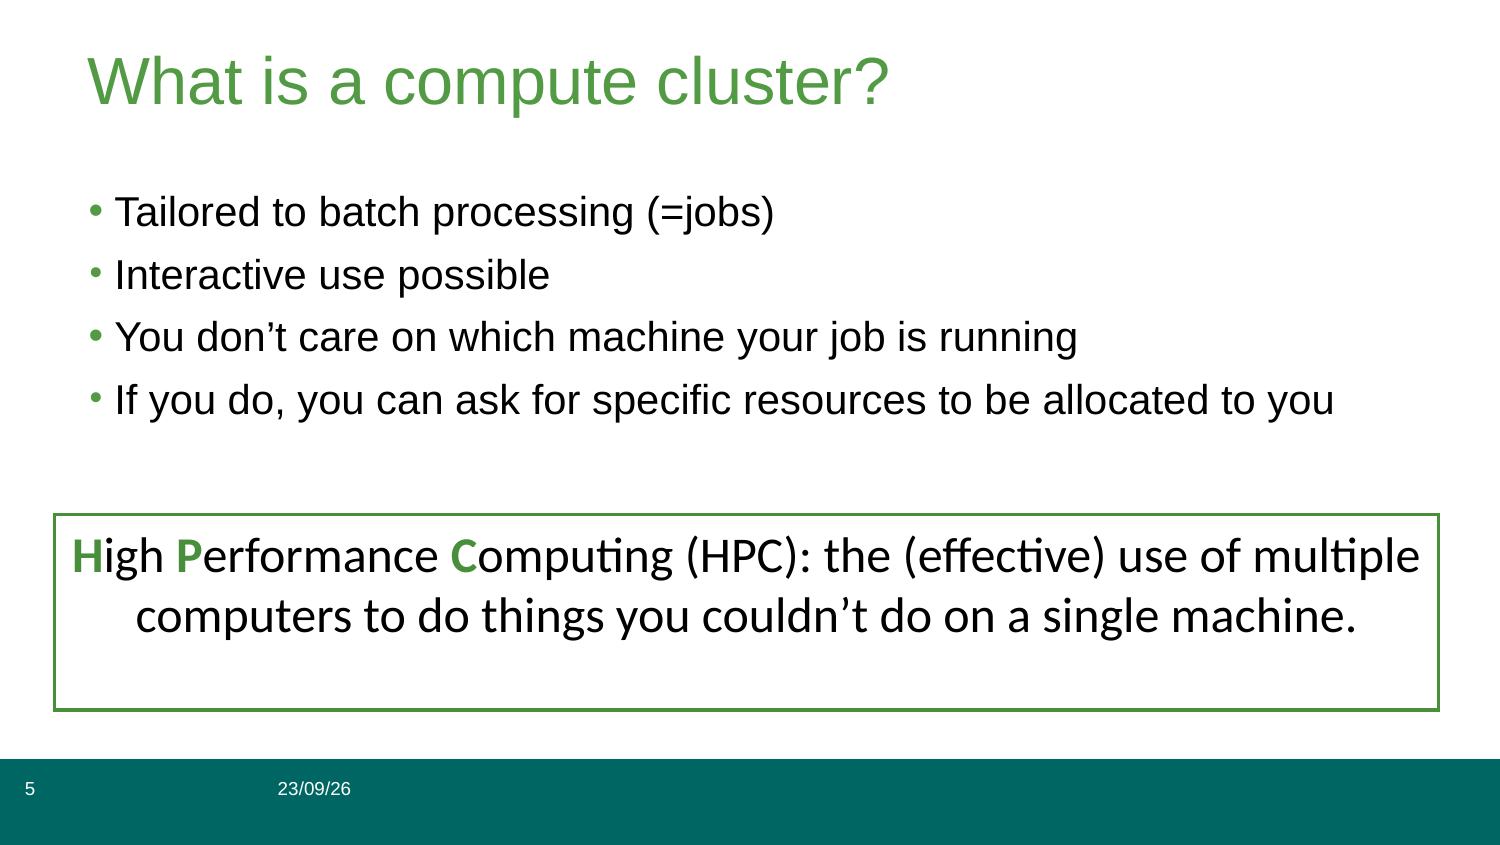

# What is a compute cluster?
 Tailored to batch processing (=jobs)
 Interactive use possible
 You don’t care on which machine your job is running
 If you do, you can ask for specific resources to be allocated to you
High Performance Computing (HPC): the (effective) use of multiple computers to do things you couldn’t do on a single machine.